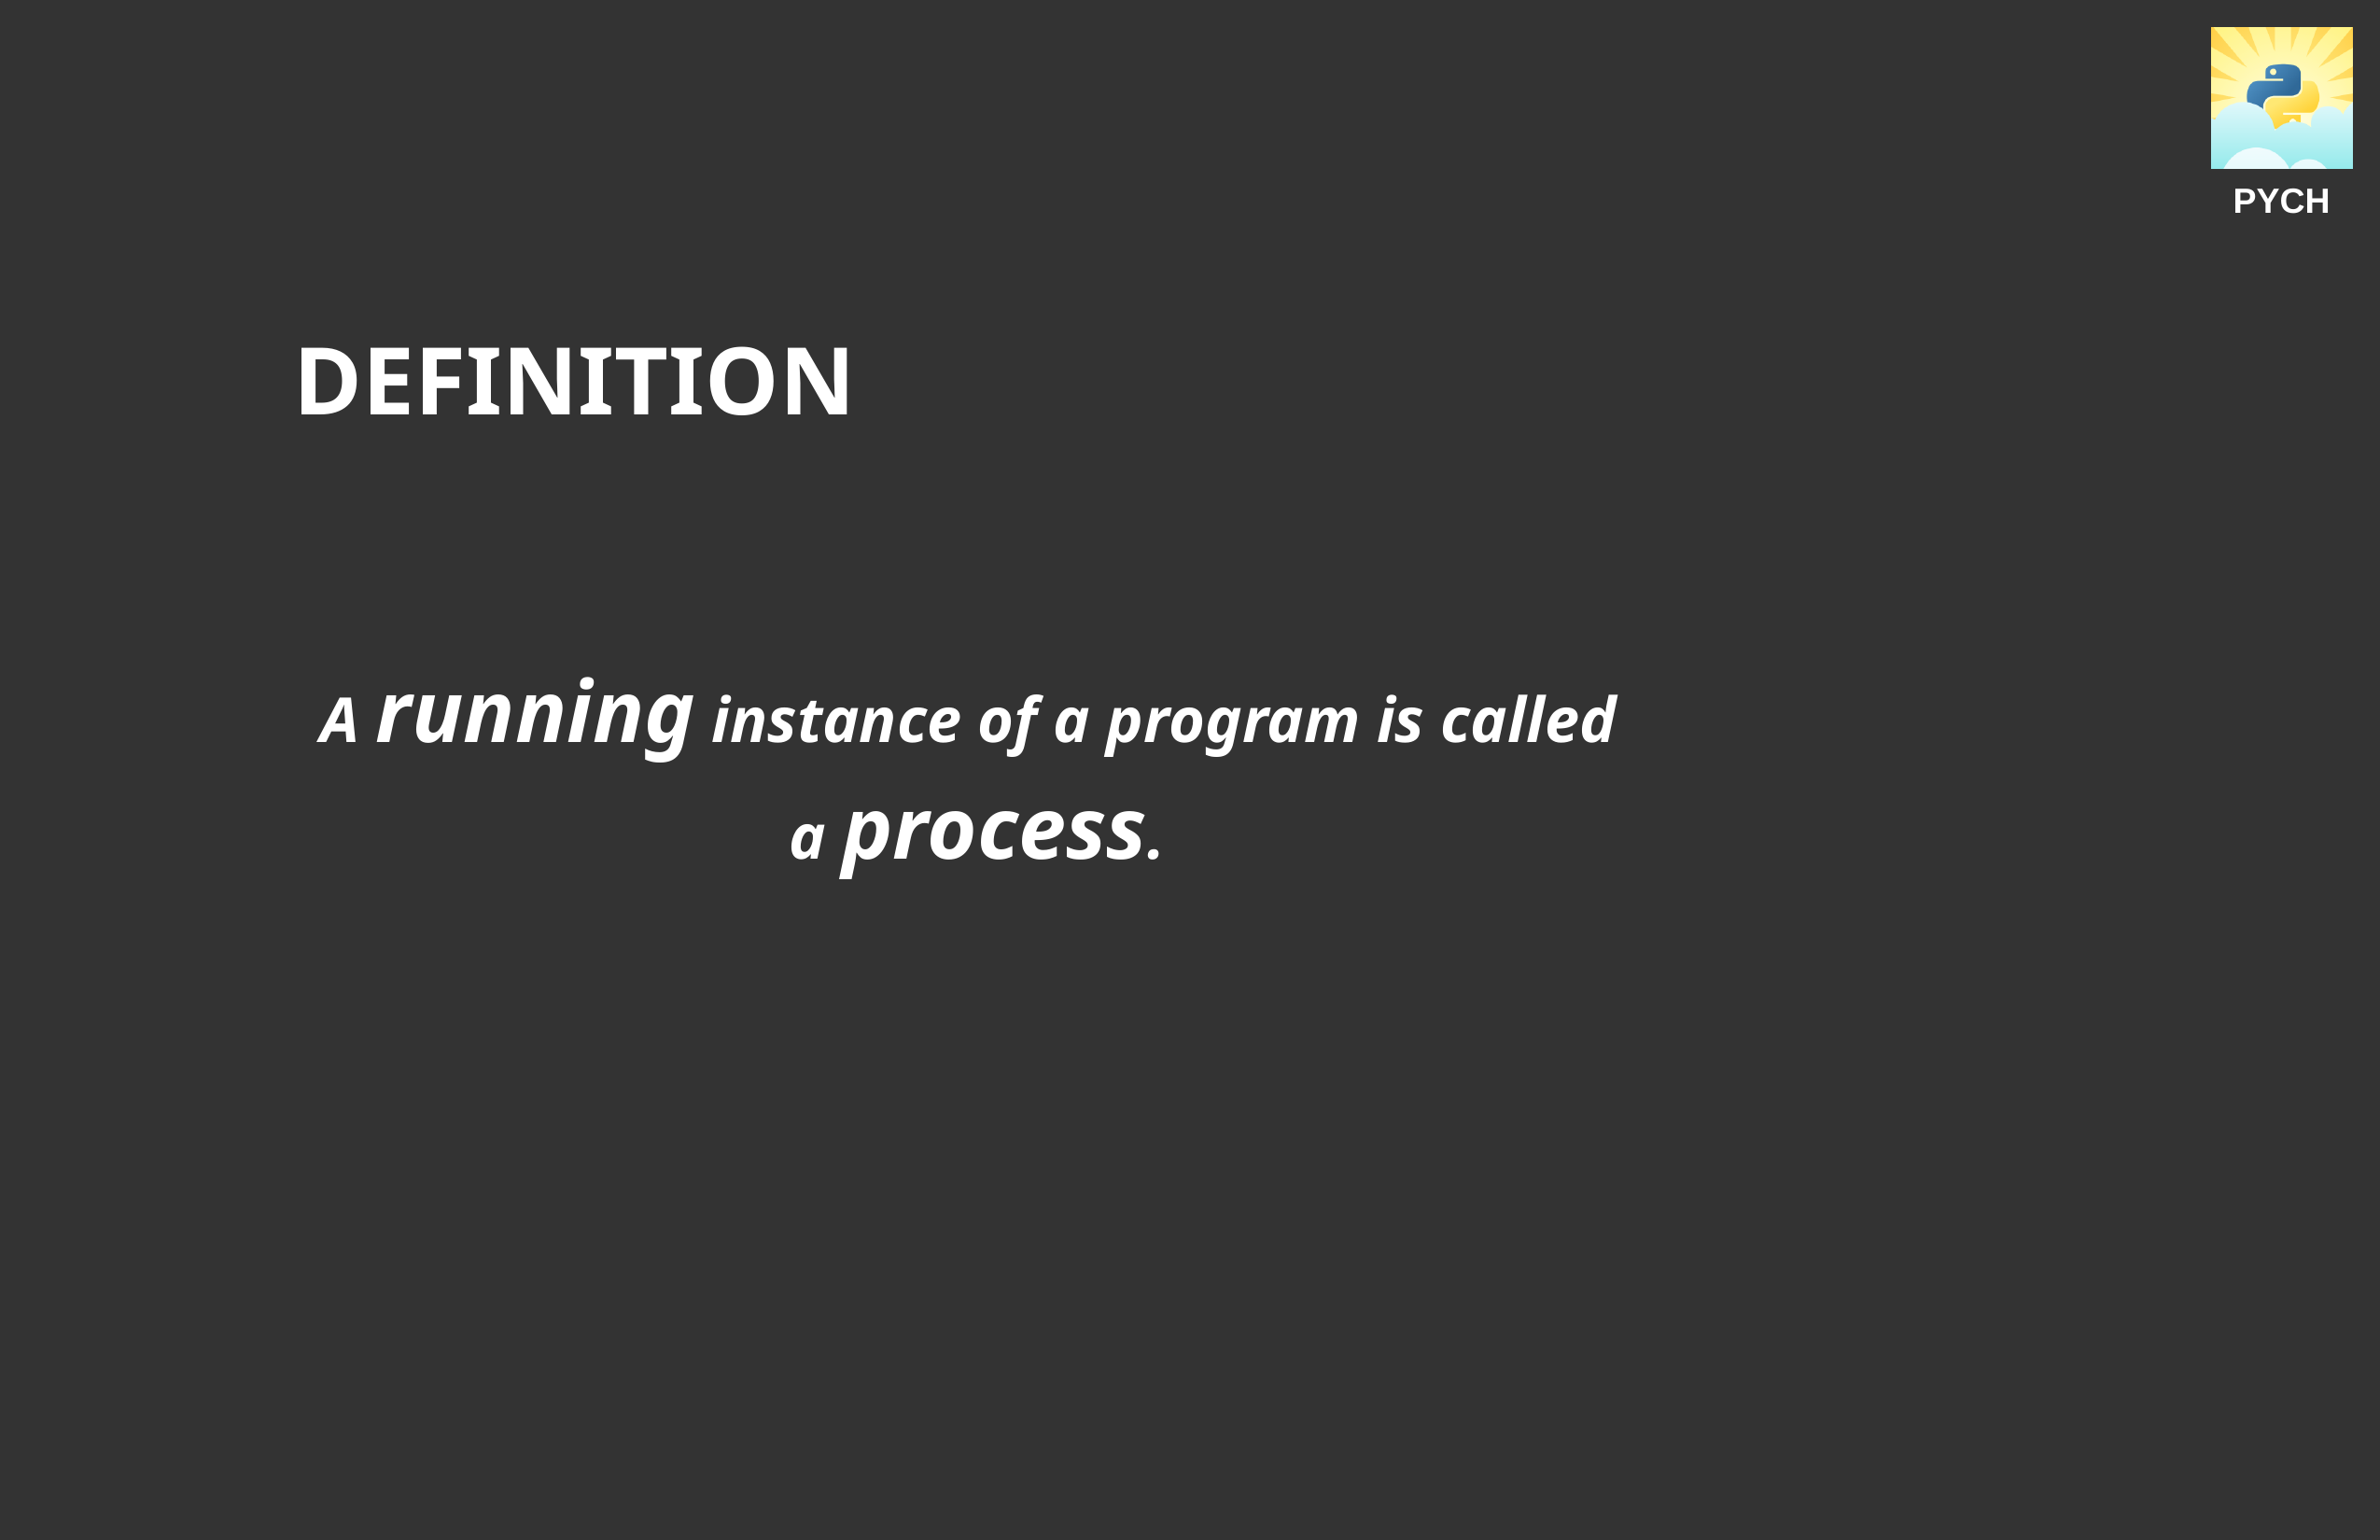

PYCH
DEFINITION
A running instance of a program is called
a process.